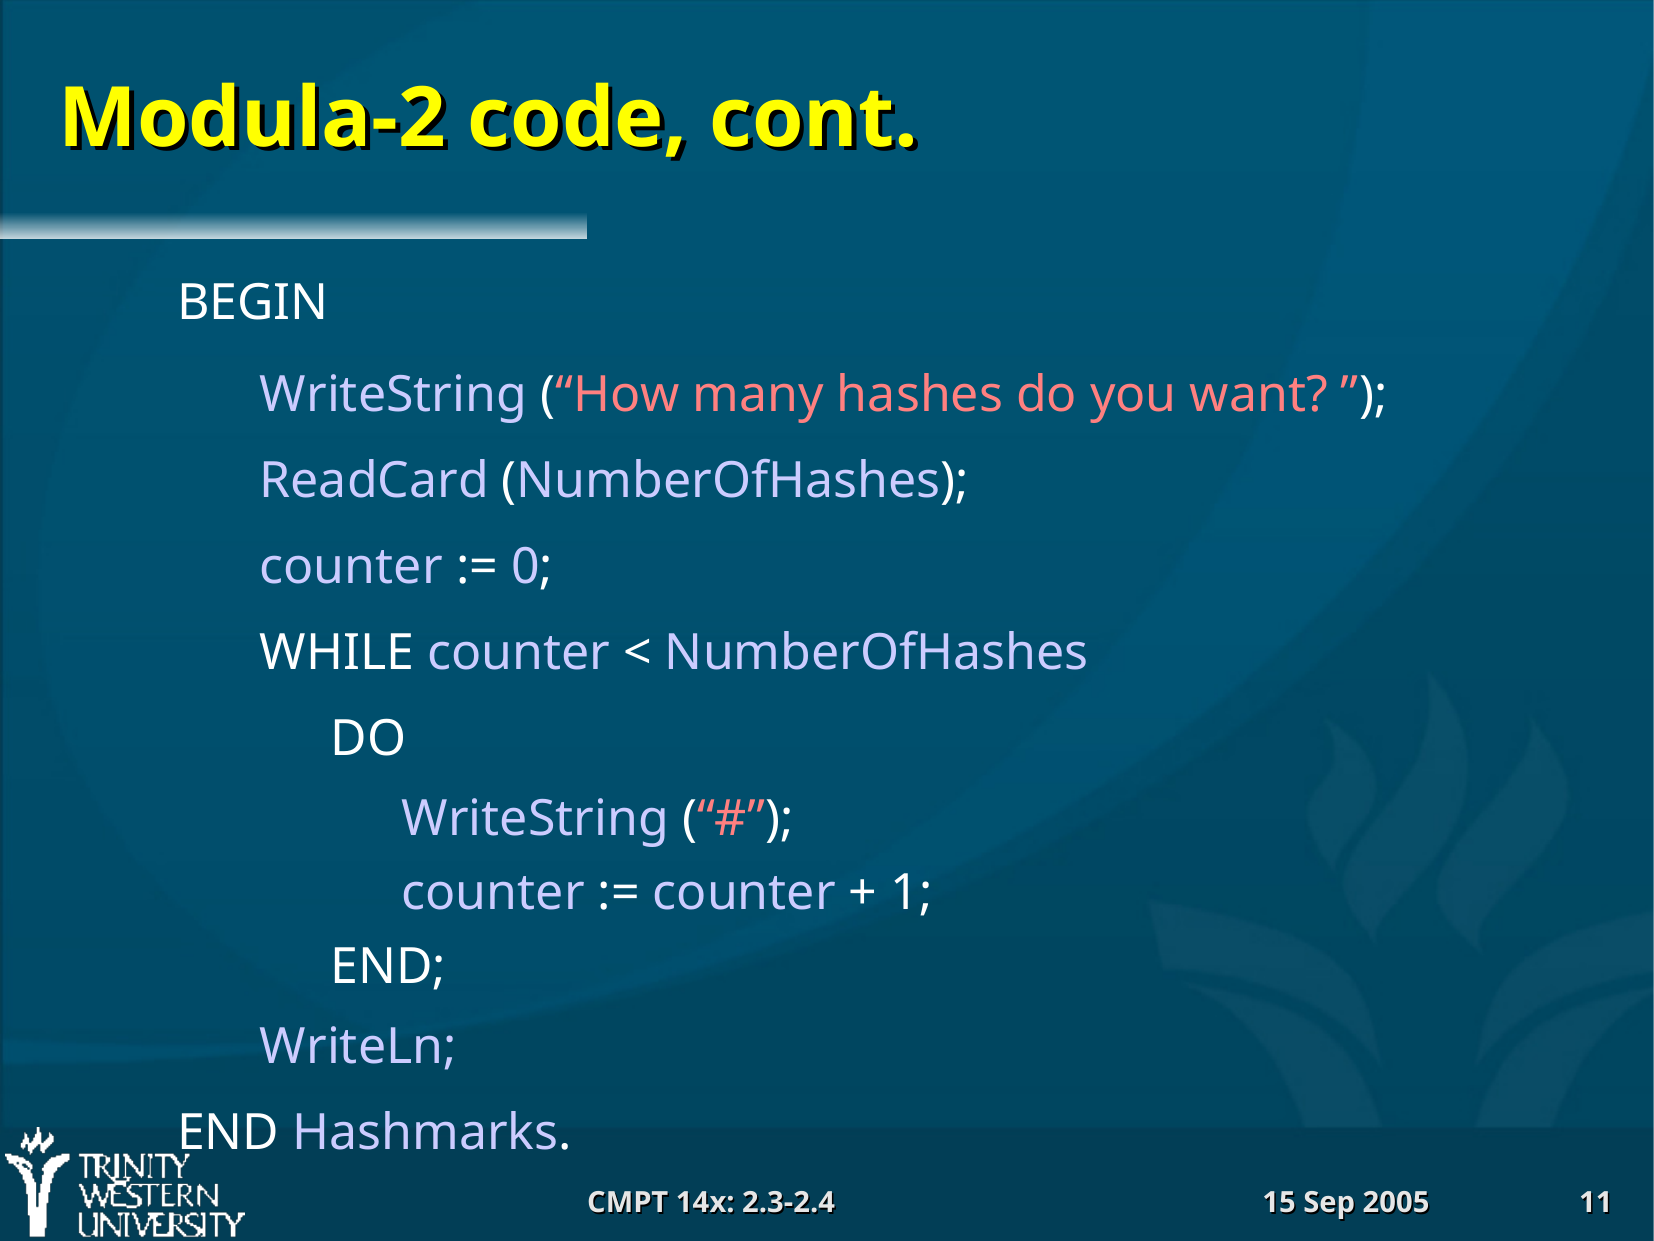

# Modula-2 code, cont.
BEGIN
WriteString (“How many hashes do you want? ”);
ReadCard (NumberOfHashes);
counter := 0;
WHILE counter < NumberOfHashes
DO
WriteString (“#”);
counter := counter + 1;
END;
WriteLn;
END Hashmarks.
CMPT 14x: 2.3-2.4
15 Sep 2005
11